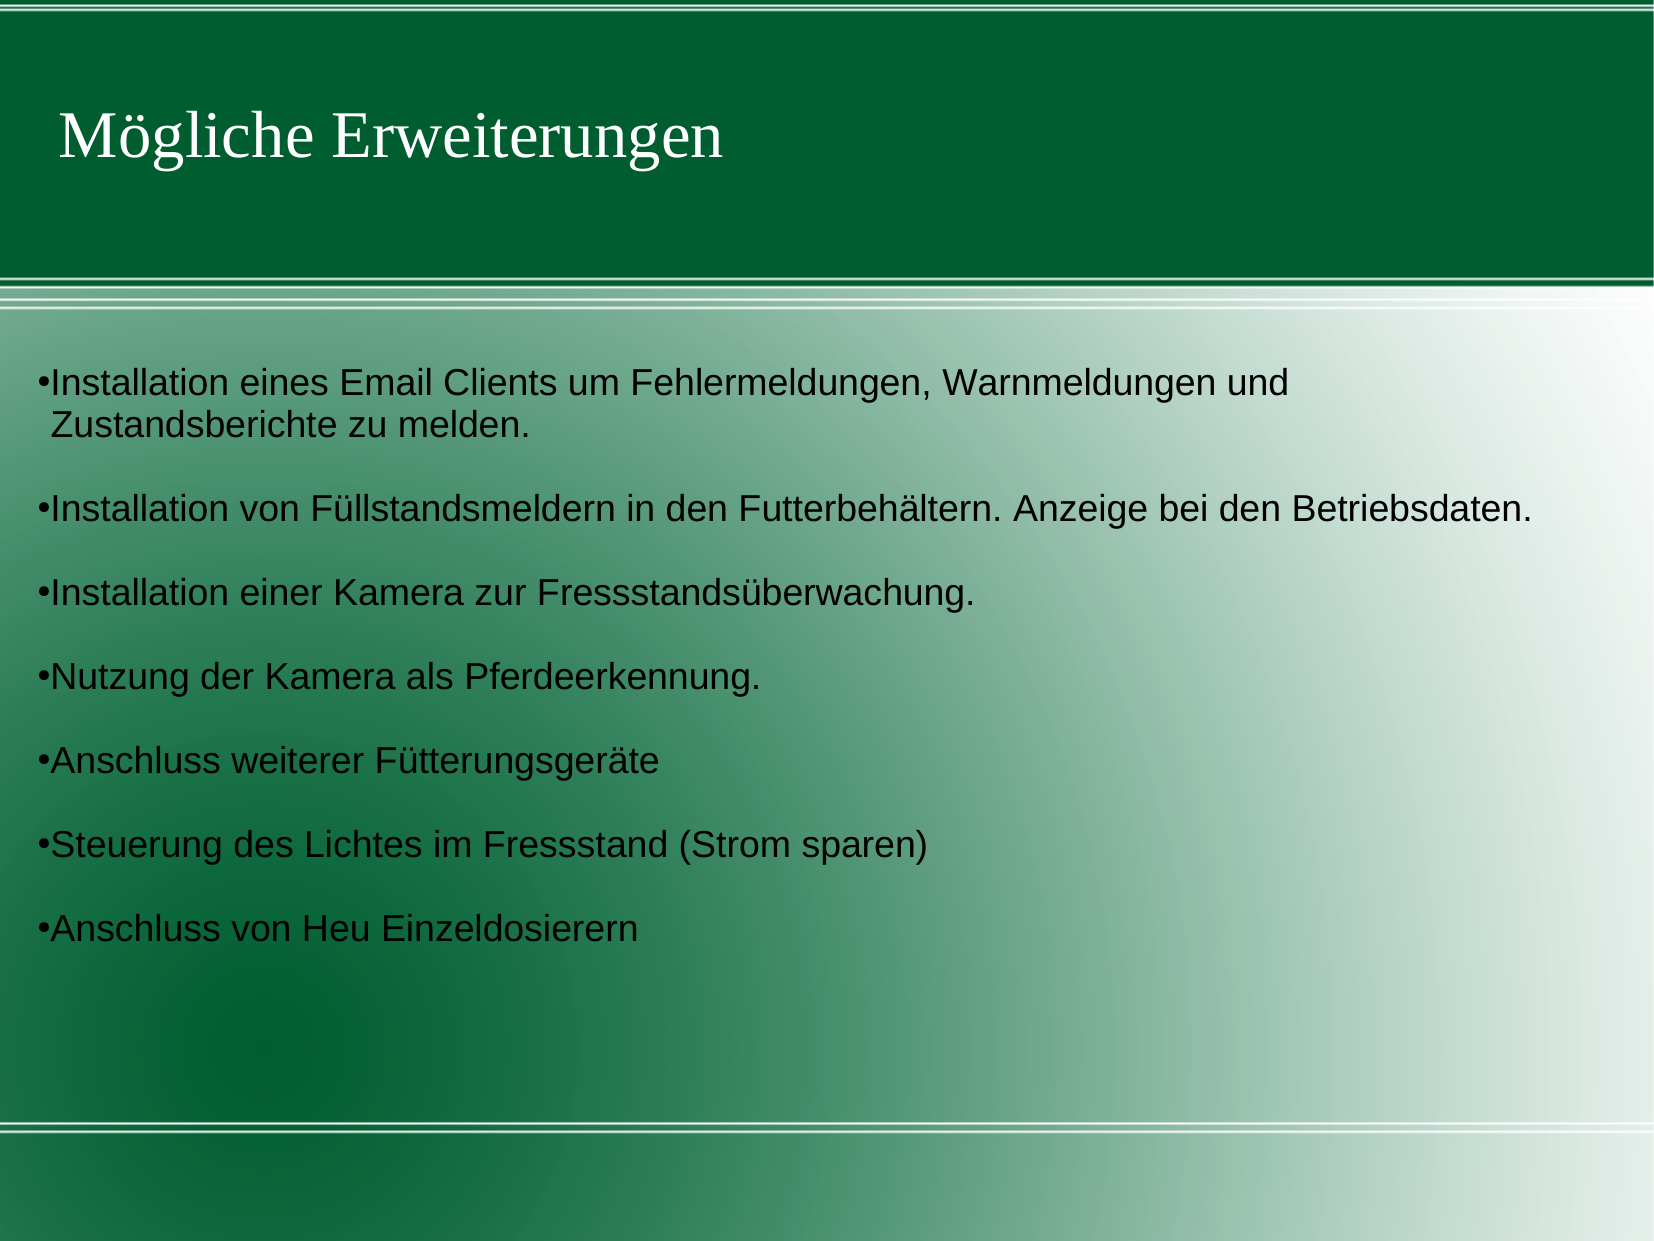

# Mögliche Erweiterungen
Installation eines Email Clients um Fehlermeldungen, Warnmeldungen und Zustandsberichte zu melden.
Installation von Füllstandsmeldern in den Futterbehältern. Anzeige bei den Betriebsdaten.
Installation einer Kamera zur Fressstandsüberwachung.
Nutzung der Kamera als Pferdeerkennung.
Anschluss weiterer Fütterungsgeräte
Steuerung des Lichtes im Fressstand (Strom sparen)
Anschluss von Heu Einzeldosierern